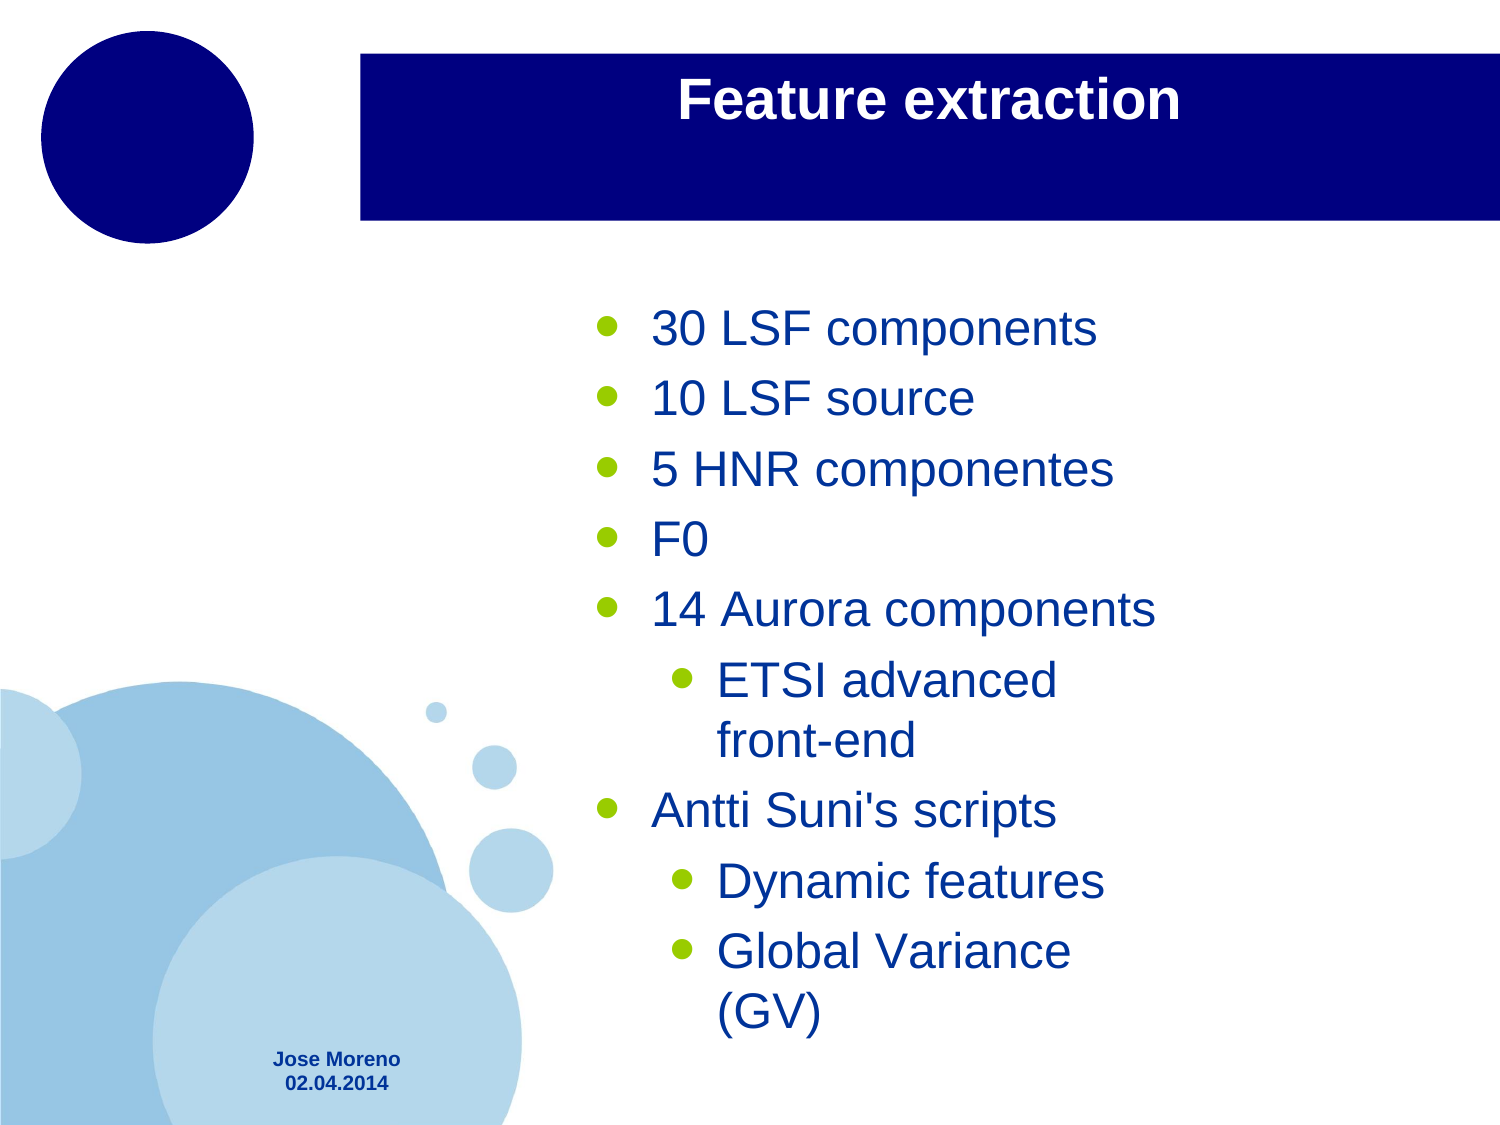

# Feature extraction
30 LSF components
10 LSF source
5 HNR componentes
F0
14 Aurora components
ETSI advanced front-end
Antti Suni's scripts
Dynamic features
Global Variance (GV)